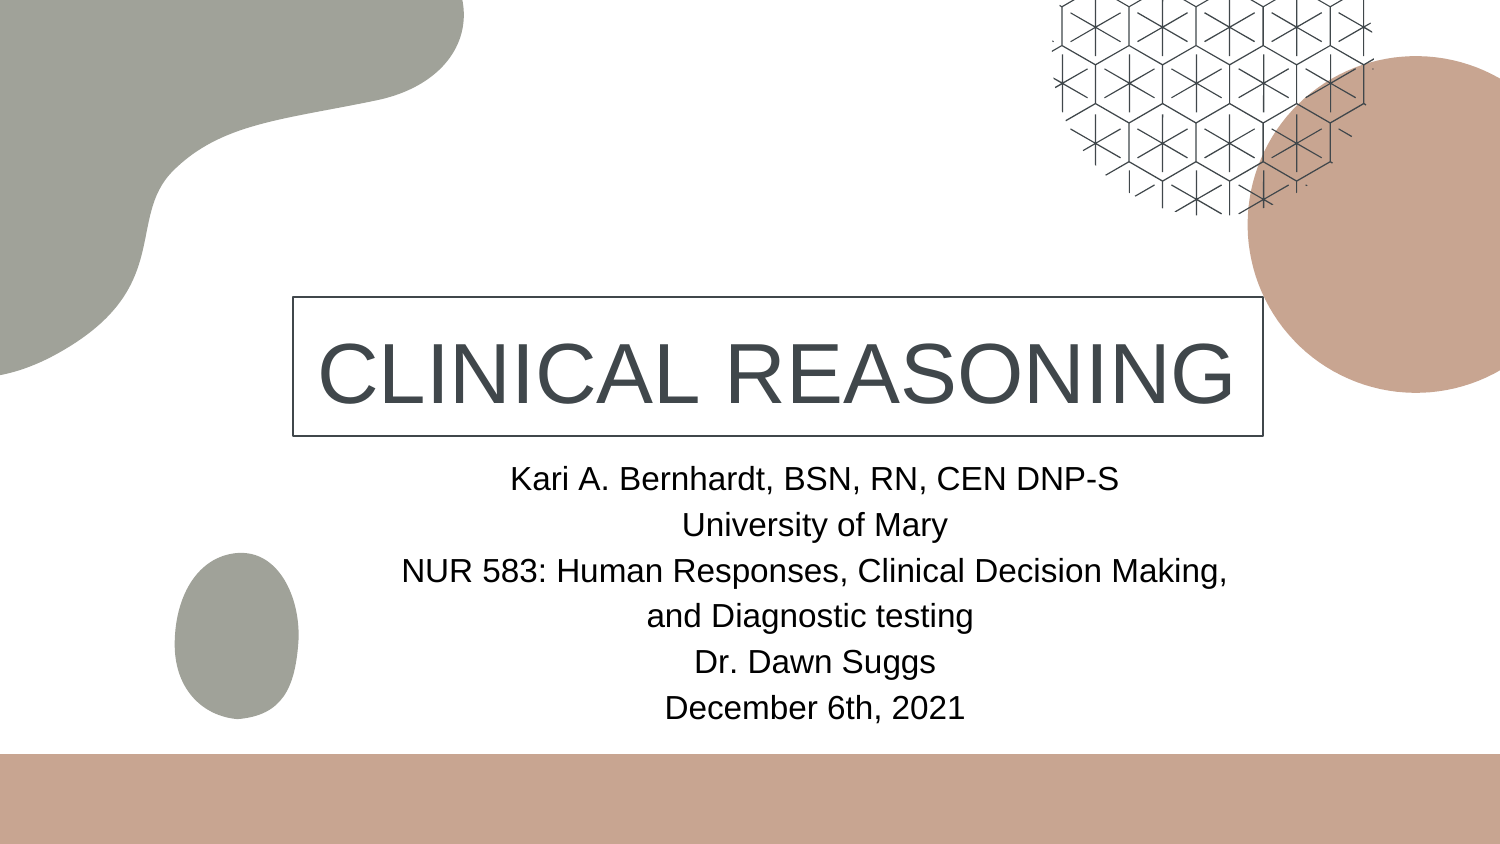

# CLINICAL REASONING
Kari A. Bernhardt, BSN, RN, CEN DNP-S
University of Mary
NUR 583: Human Responses, Clinical Decision Making, and Diagnostic testing
Dr. Dawn Suggs
December 6th, 2021